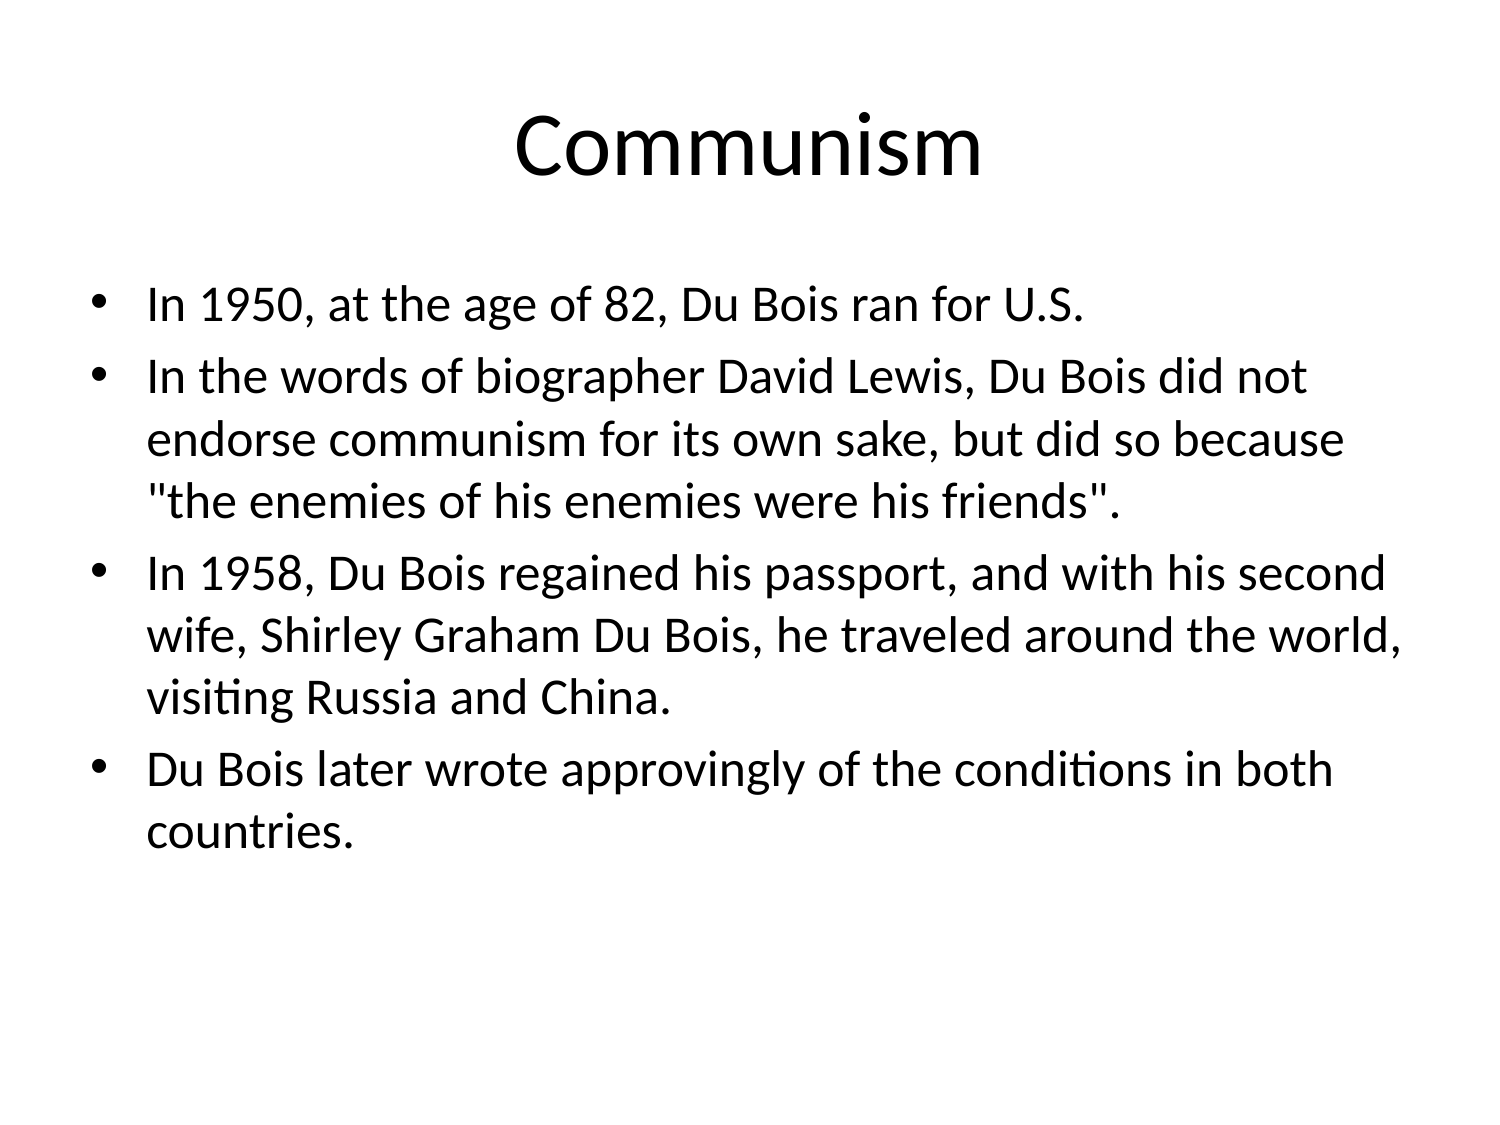

# Communism
In 1950, at the age of 82, Du Bois ran for U.S.
In the words of biographer David Lewis, Du Bois did not endorse communism for its own sake, but did so because "the enemies of his enemies were his friends".
In 1958, Du Bois regained his passport, and with his second wife, Shirley Graham Du Bois, he traveled around the world, visiting Russia and China.
Du Bois later wrote approvingly of the conditions in both countries.